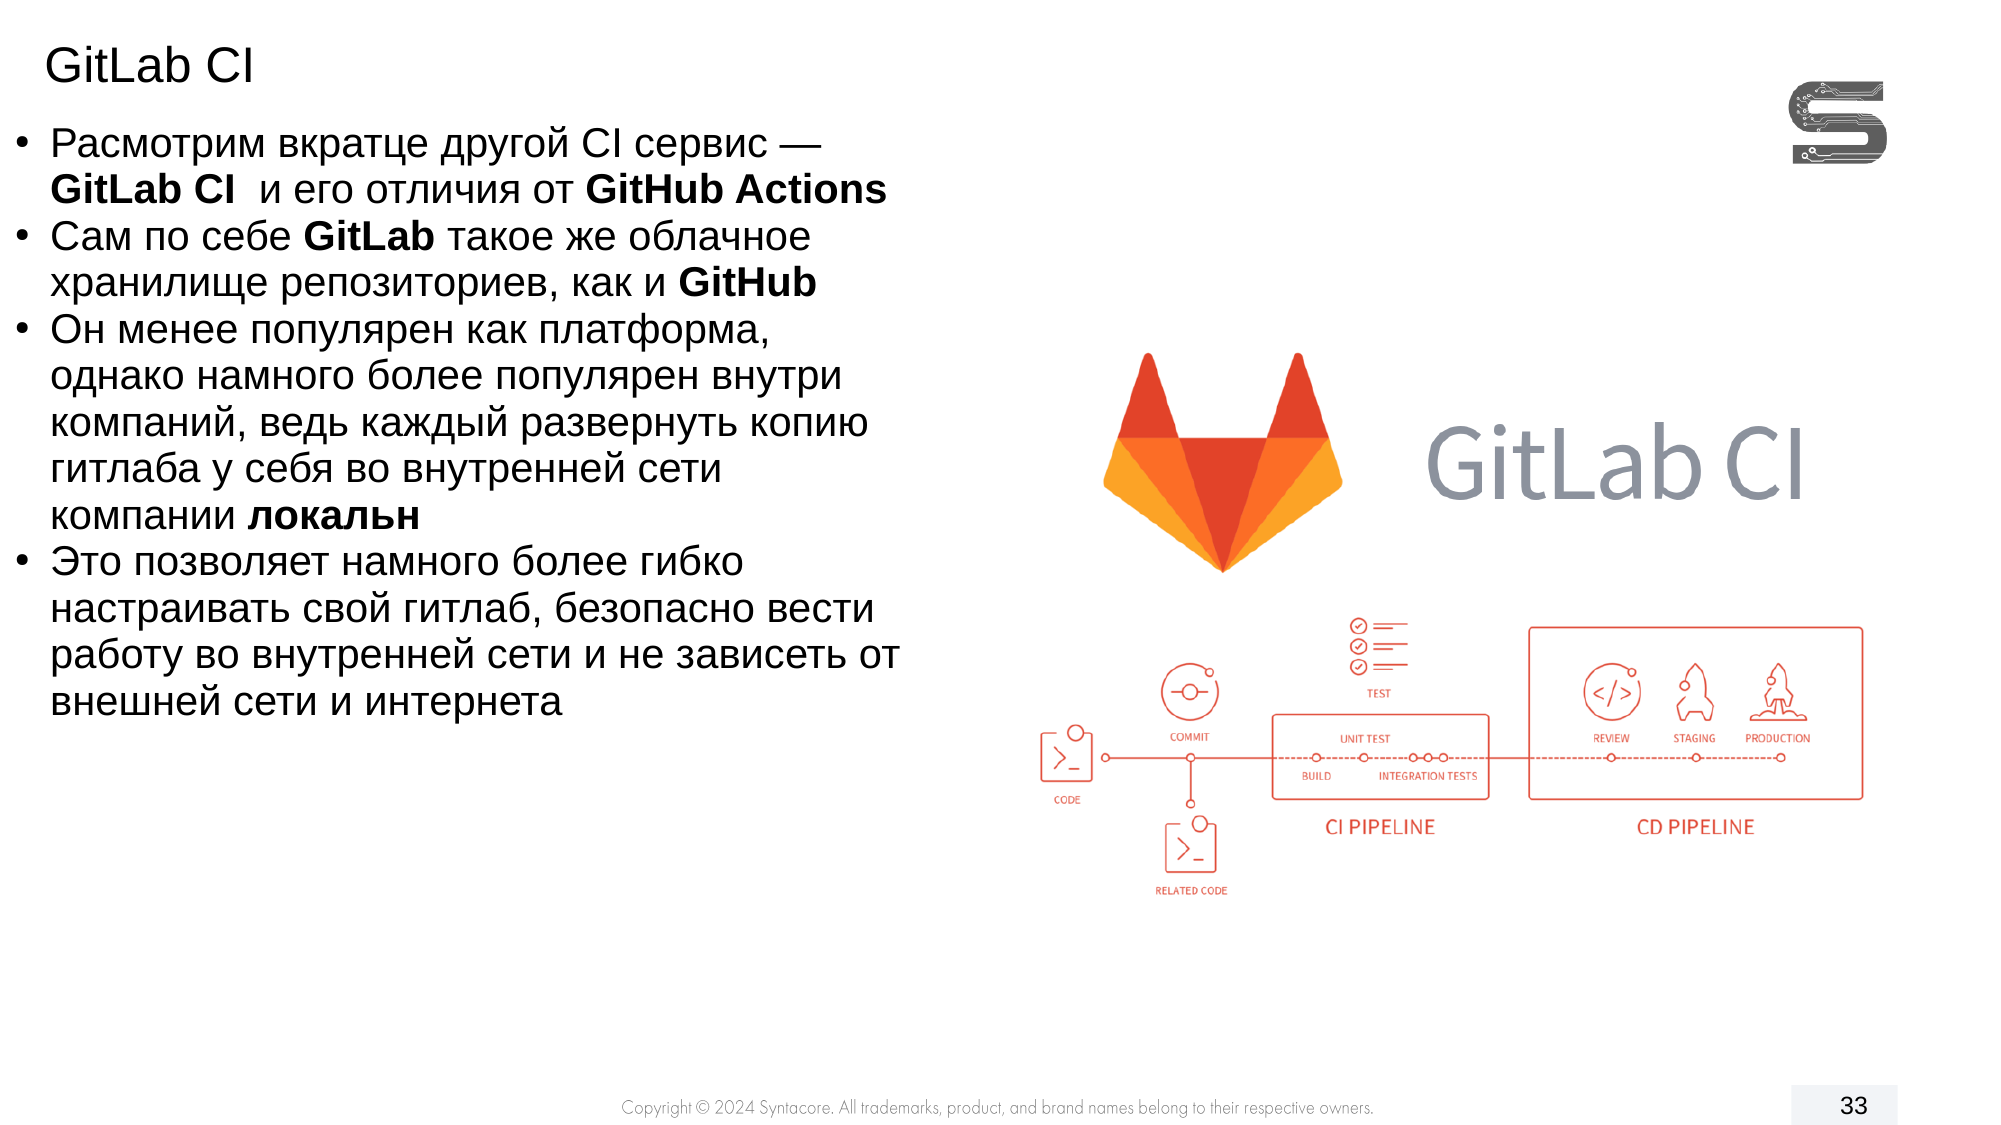

GitLab CI
Расмотрим вкратце другой CI сервис — GitLab CI и его отличия от GitHub Actions
Сам по себе GitLab такое же облачное хранилище репозиториев, как и GitHub
Он менее популярен как платформа, однако намного более популярен внутри компаний, ведь каждый развернуть копию гитлаба у себя во внутренней сети компании локальн
Это позволяет намного более гибко настраивать свой гитлаб, безопасно вести работу во внутренней сети и не зависеть от внешней сети и интернета